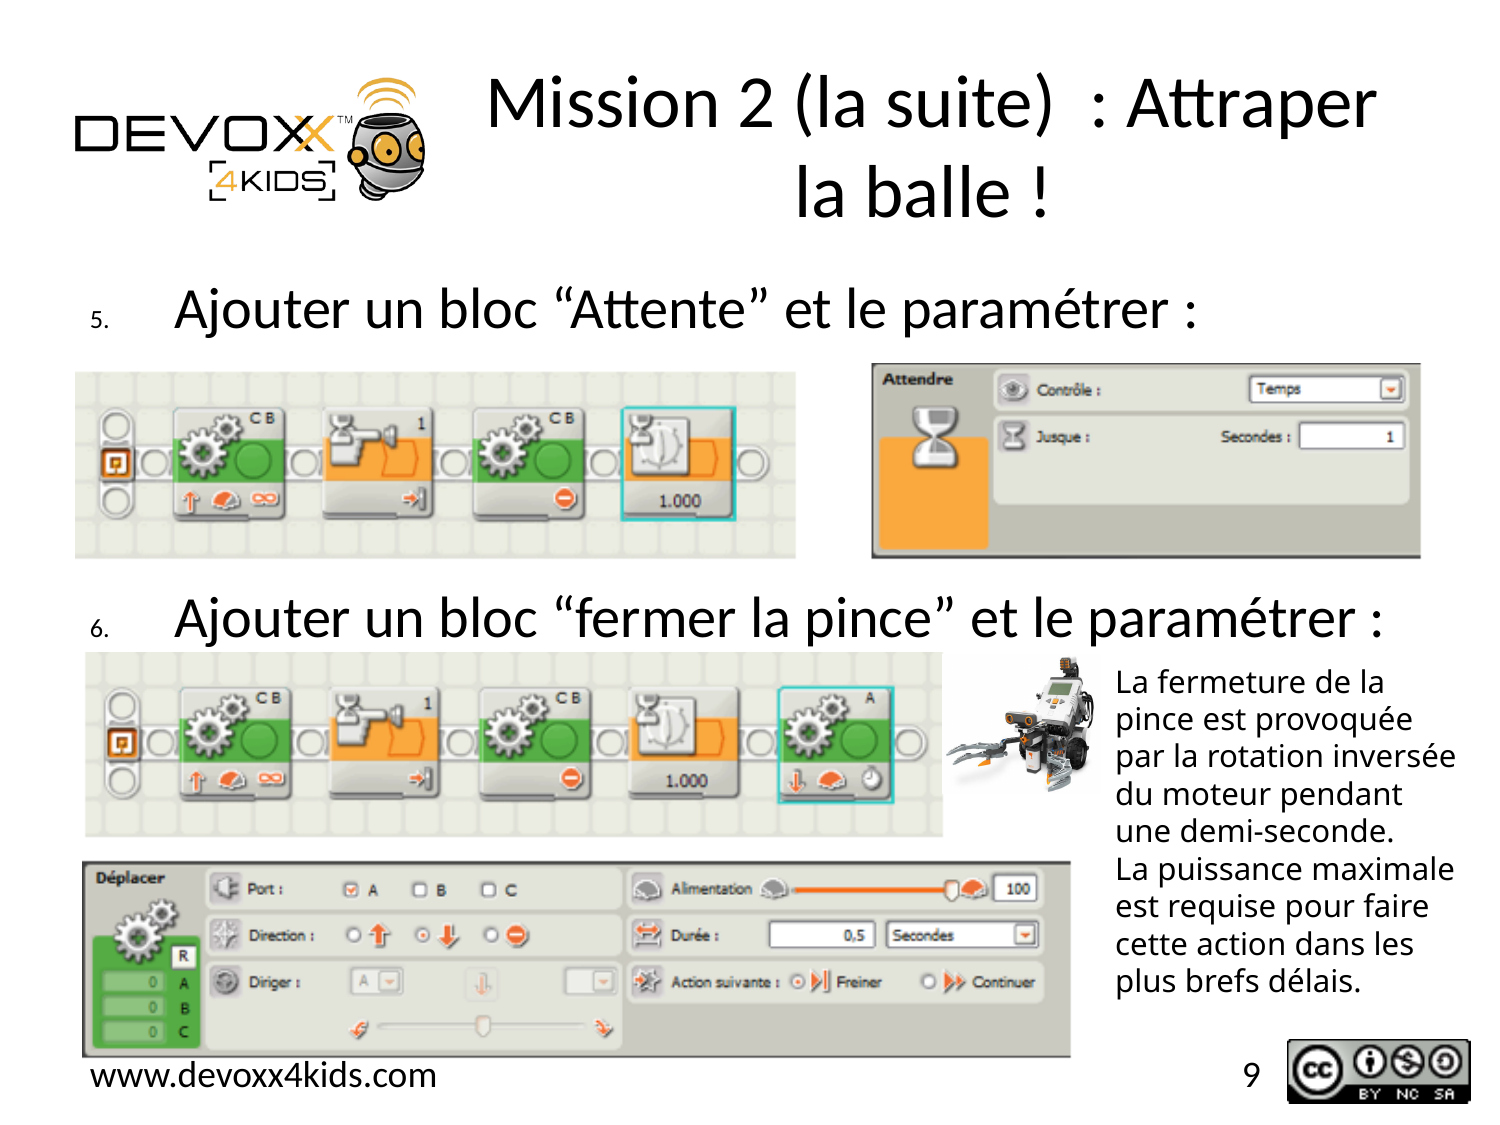

# Mission 2 (la suite) : Attraper la balle !
Ajouter un bloc “Attente” et le paramétrer :
Ajouter un bloc “fermer la pince” et le paramétrer :
La fermeture de la pince est provoquée par la rotation inversée du moteur pendant une demi-seconde.
La puissance maximale est requise pour faire cette action dans les plus brefs délais.